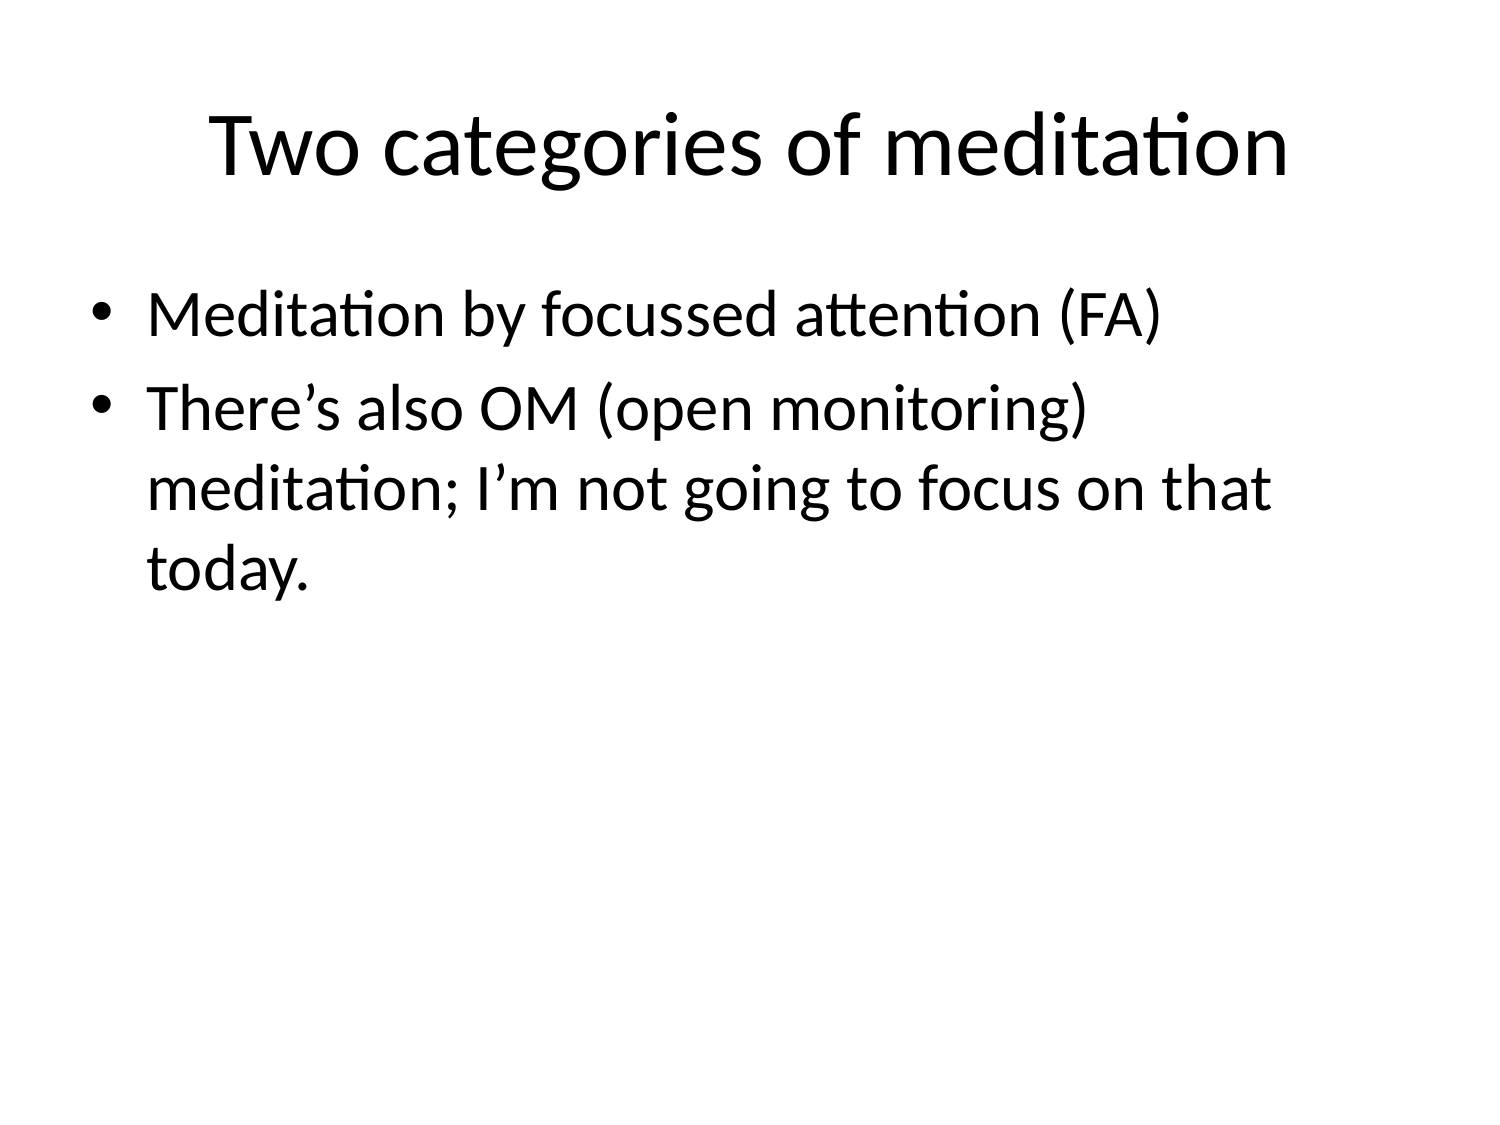

# Two categories of meditation
Meditation by focussed attention (FA)
There’s also OM (open monitoring) meditation; I’m not going to focus on that today.